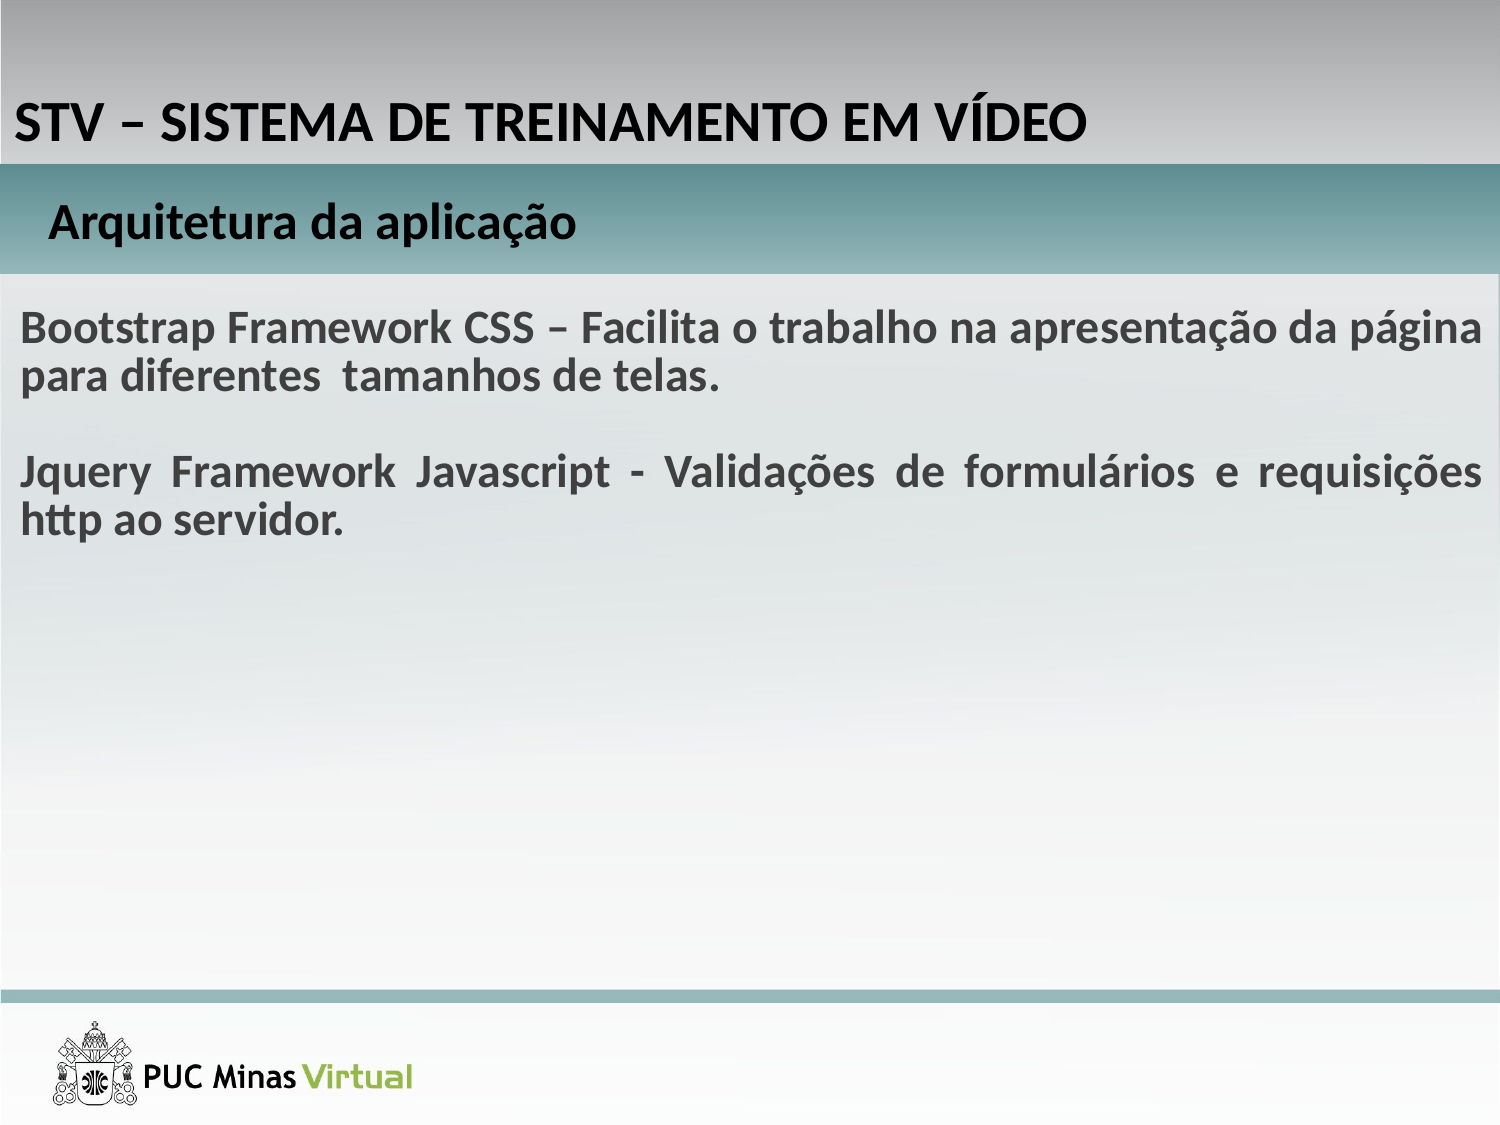

STV – SISTEMA DE TREINAMENTO EM VÍDEO
Arquitetura da aplicação
Bootstrap Framework CSS – Facilita o trabalho na apresentação da página para diferentes tamanhos de telas.
Jquery Framework Javascript - Validações de formulários e requisições http ao servidor.